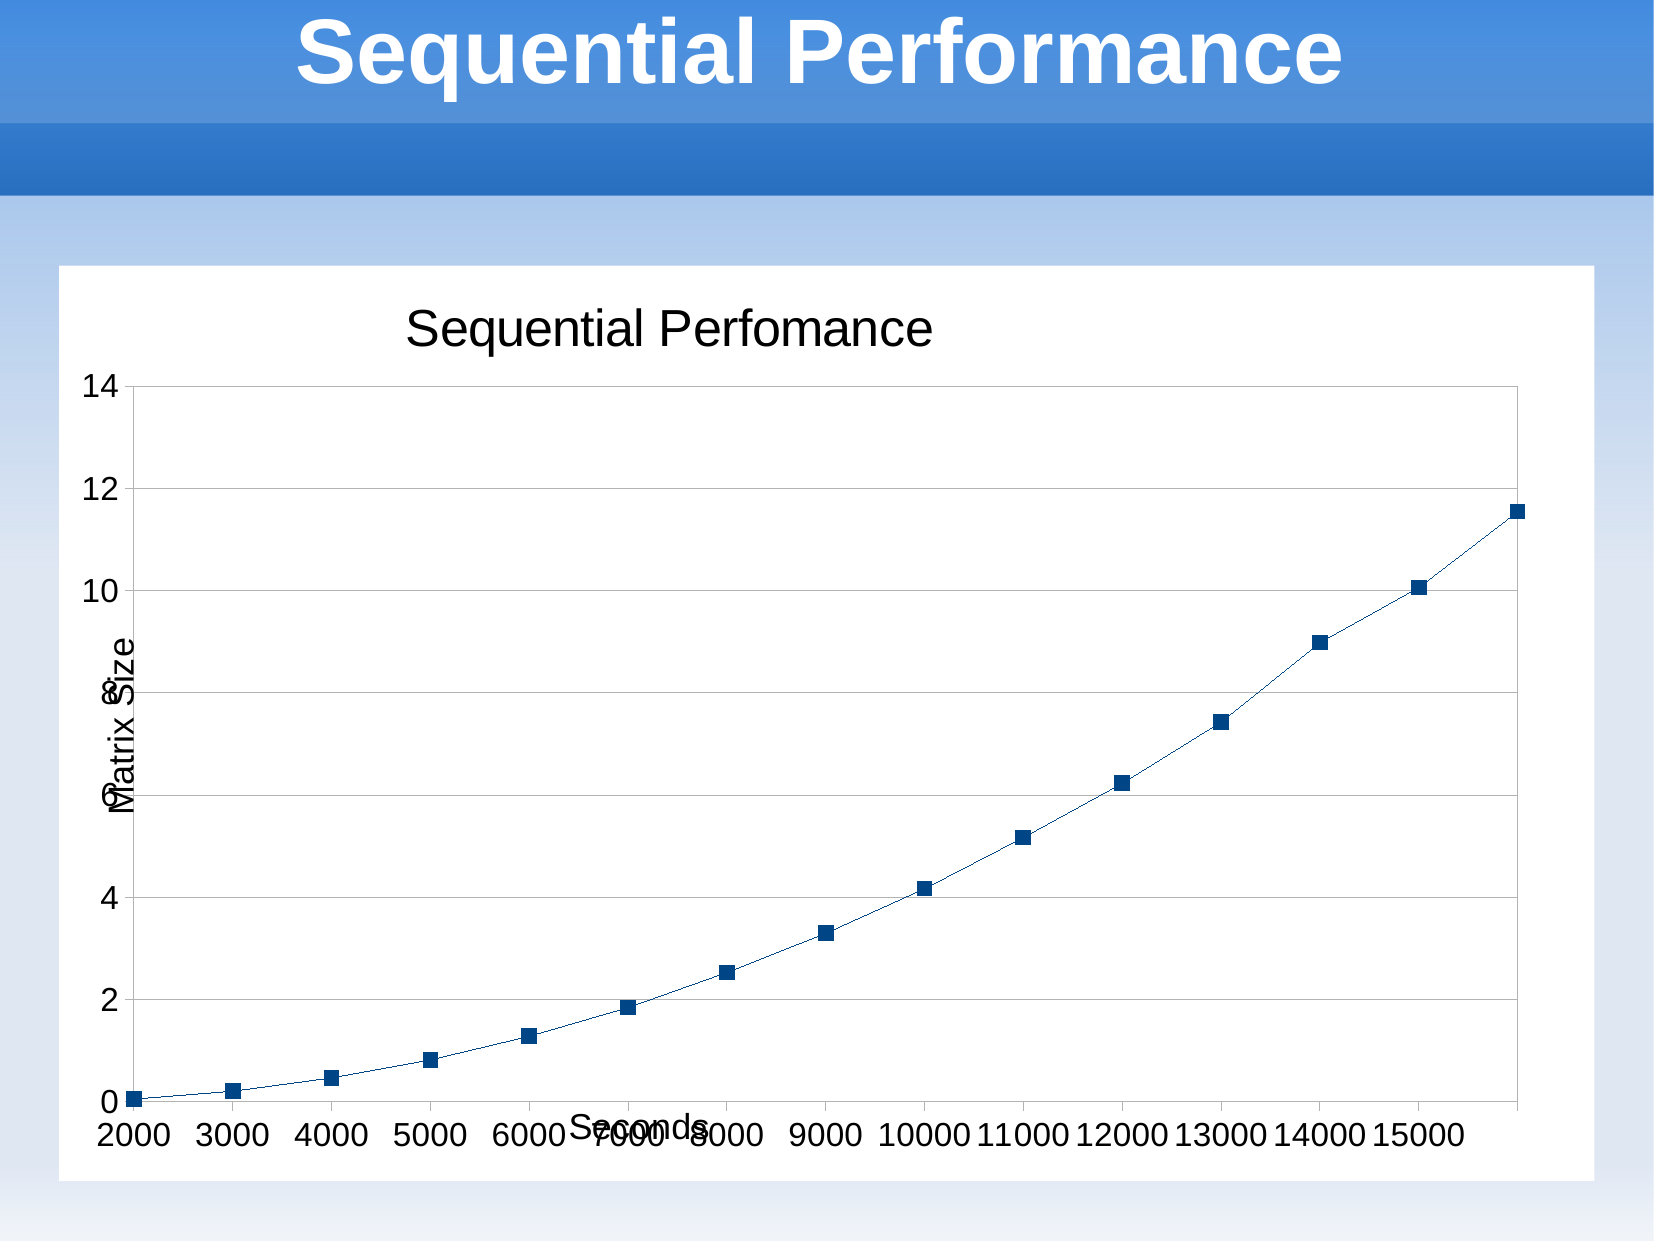

# Sequential Performance
### Chart: Sequential Perfomance
| Category | Column B |
|---|---|
| 2000 | 0.050909 |
| 3000 | 0.205077 |
| 4000 | 0.466573 |
| 5000 | 0.818291 |
| 6000 | 1.280939 |
| 7000 | 1.842906 |
| 8000 | 2.529346 |
| 9000 | 3.297093 |
| 10000 | 4.16963 |
| 11000 | 5.17103 |
| 12000 | 6.230284 |
| 13000 | 7.431757 |
| 14000 | 8.984918 |
| 15000 | 10.063175 |
| None | 11.546936 |